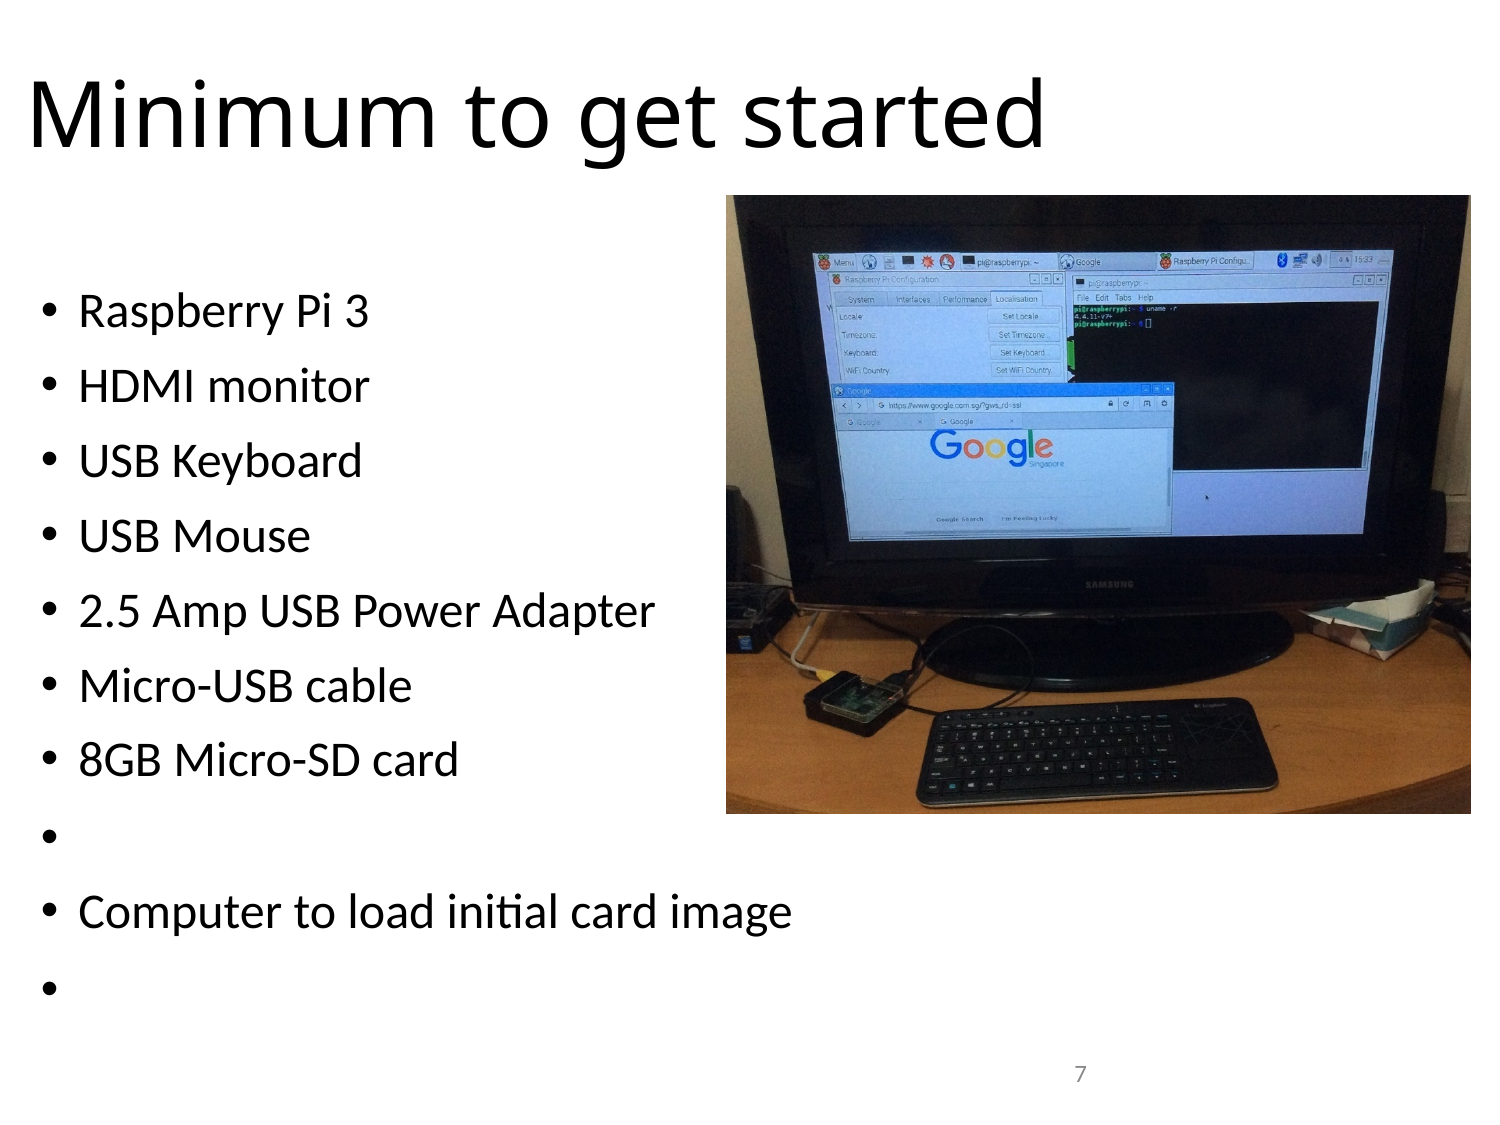

# Minimum to get started
Raspberry Pi 3
HDMI monitor
USB Keyboard
USB Mouse
2.5 Amp USB Power Adapter
Micro-USB cable
8GB Micro-SD card
Computer to load initial card image